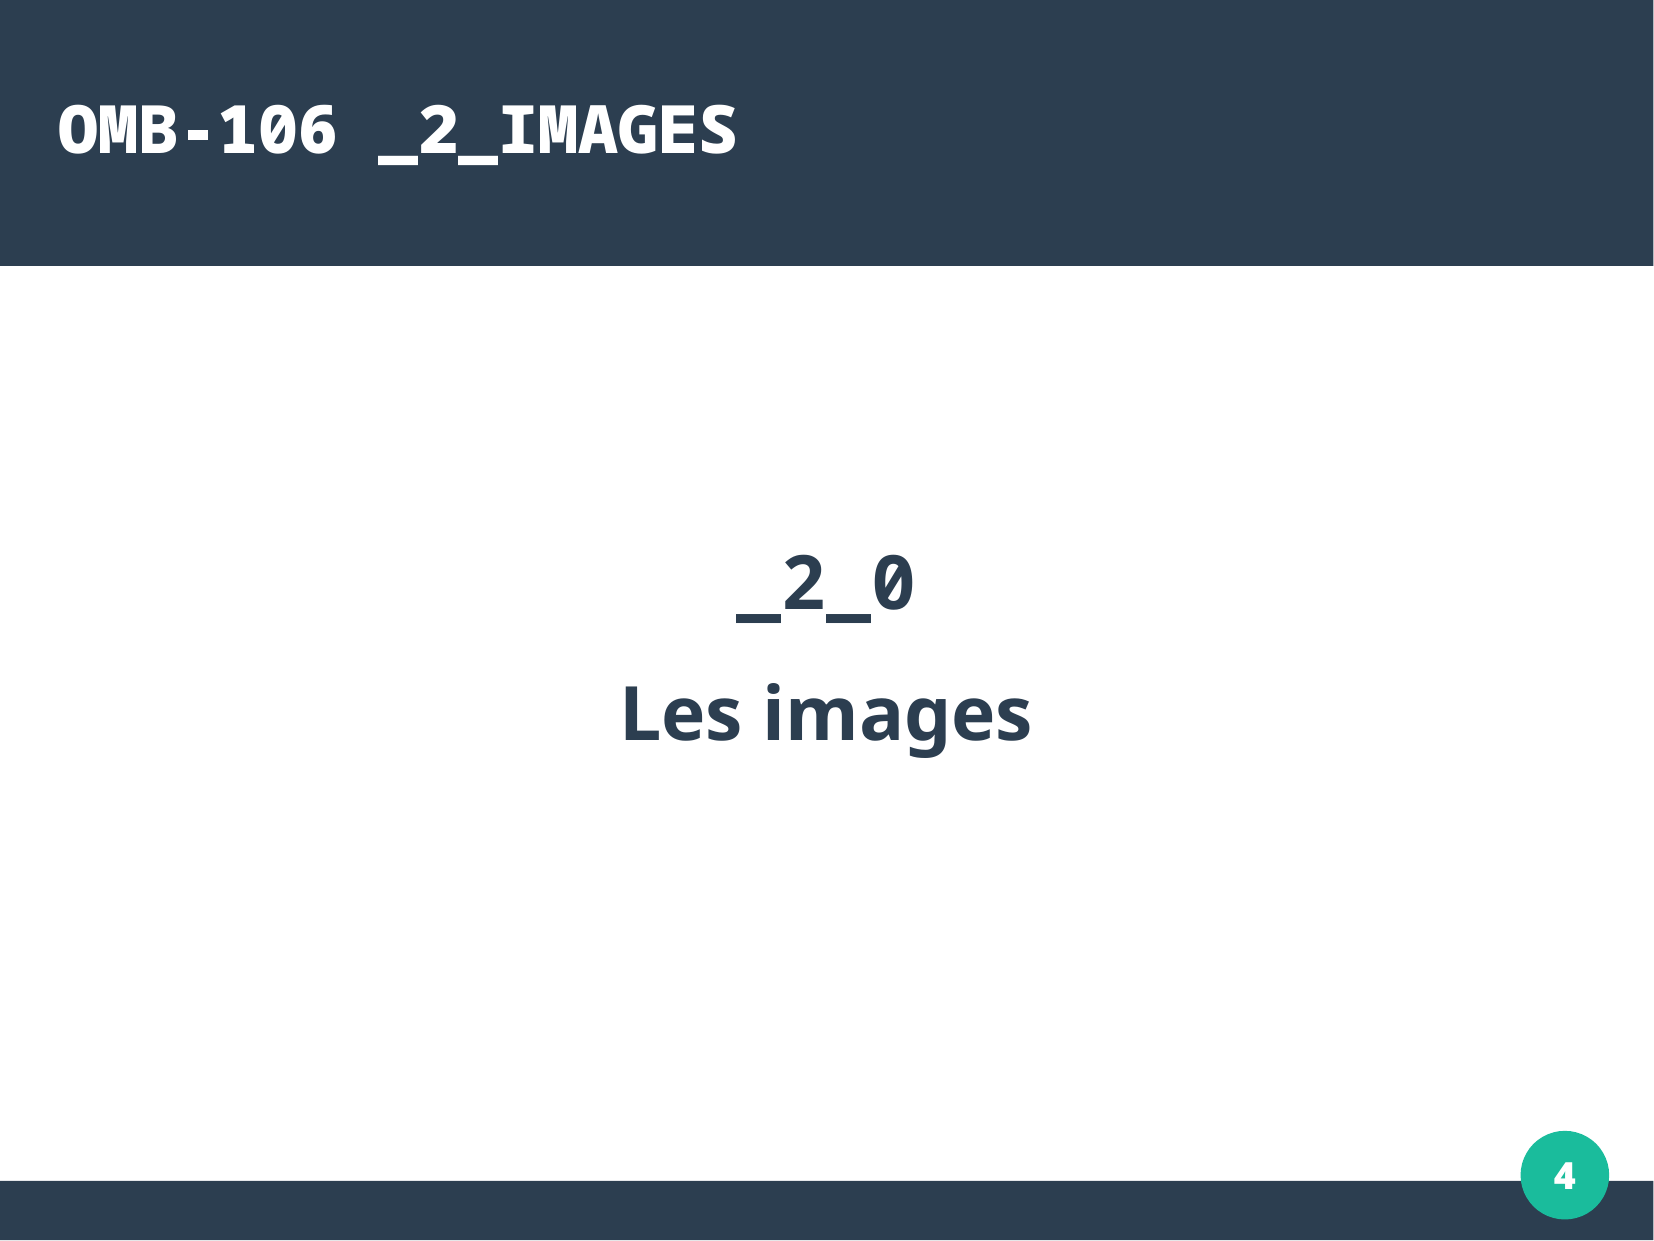

OMB-106 _2_IMAGES
# _2_0
Les images
4